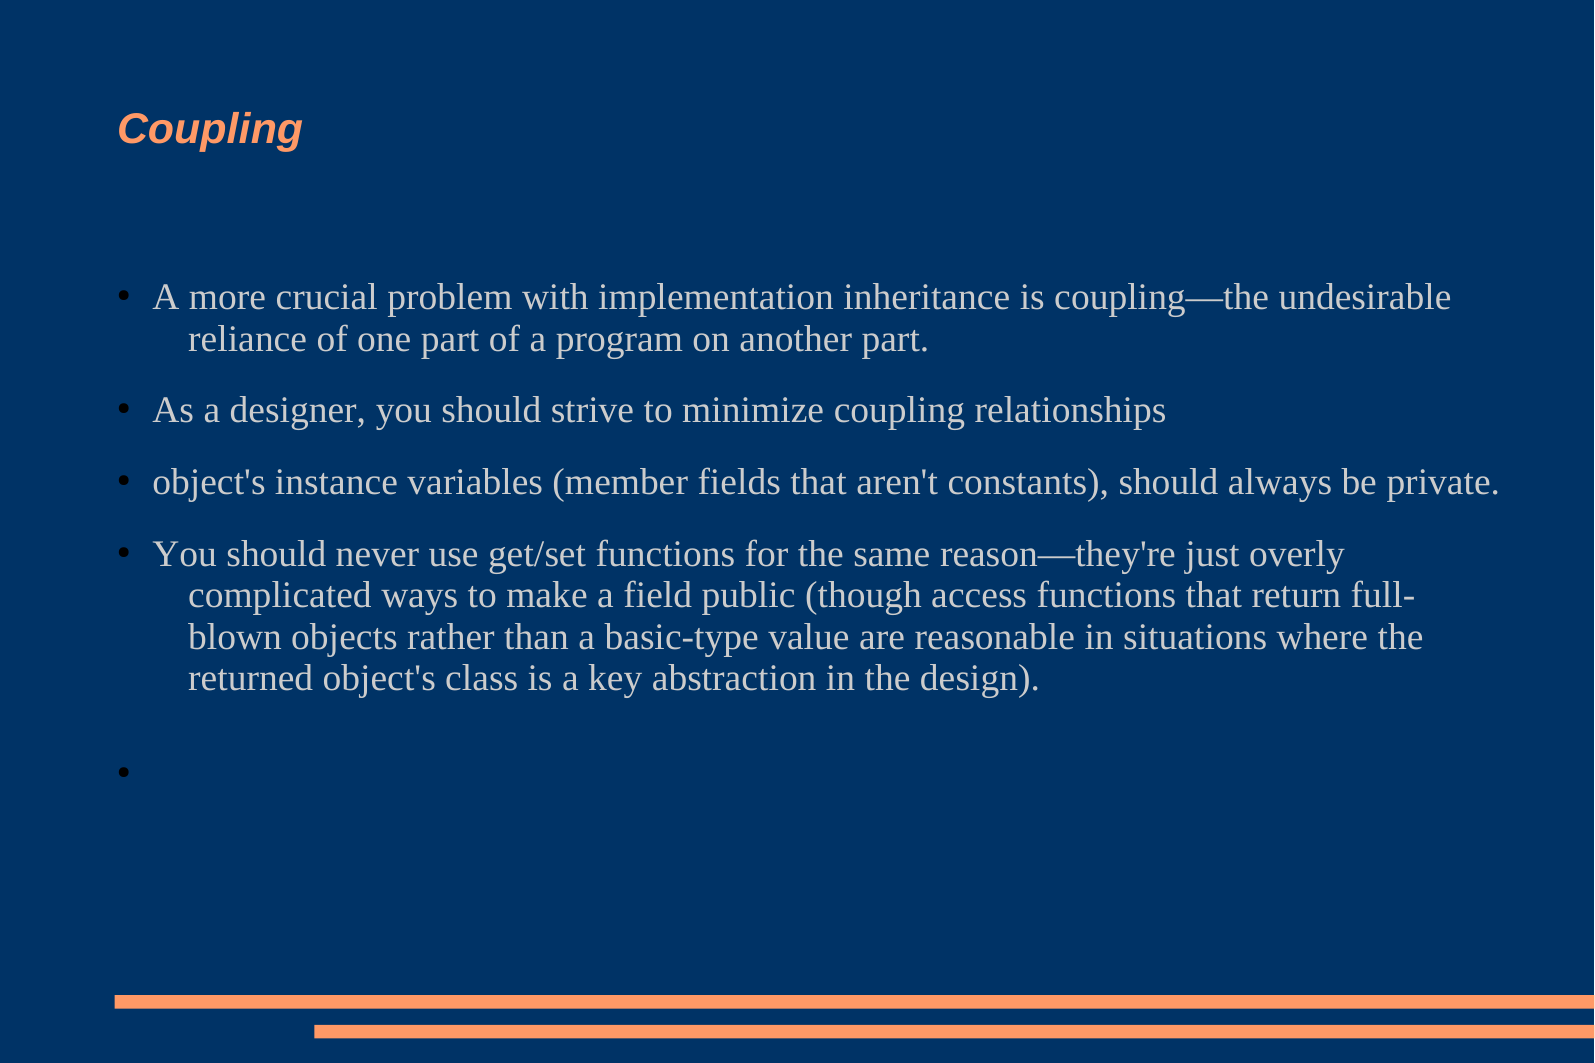

# Coupling
A more crucial problem with implementation inheritance is coupling—the undesirable reliance of one part of a program on another part.
As a designer, you should strive to minimize coupling relationships
object's instance variables (member fields that aren't constants), should always be private.
You should never use get/set functions for the same reason—they're just overly complicated ways to make a field public (though access functions that return full-blown objects rather than a basic-type value are reasonable in situations where the returned object's class is a key abstraction in the design).